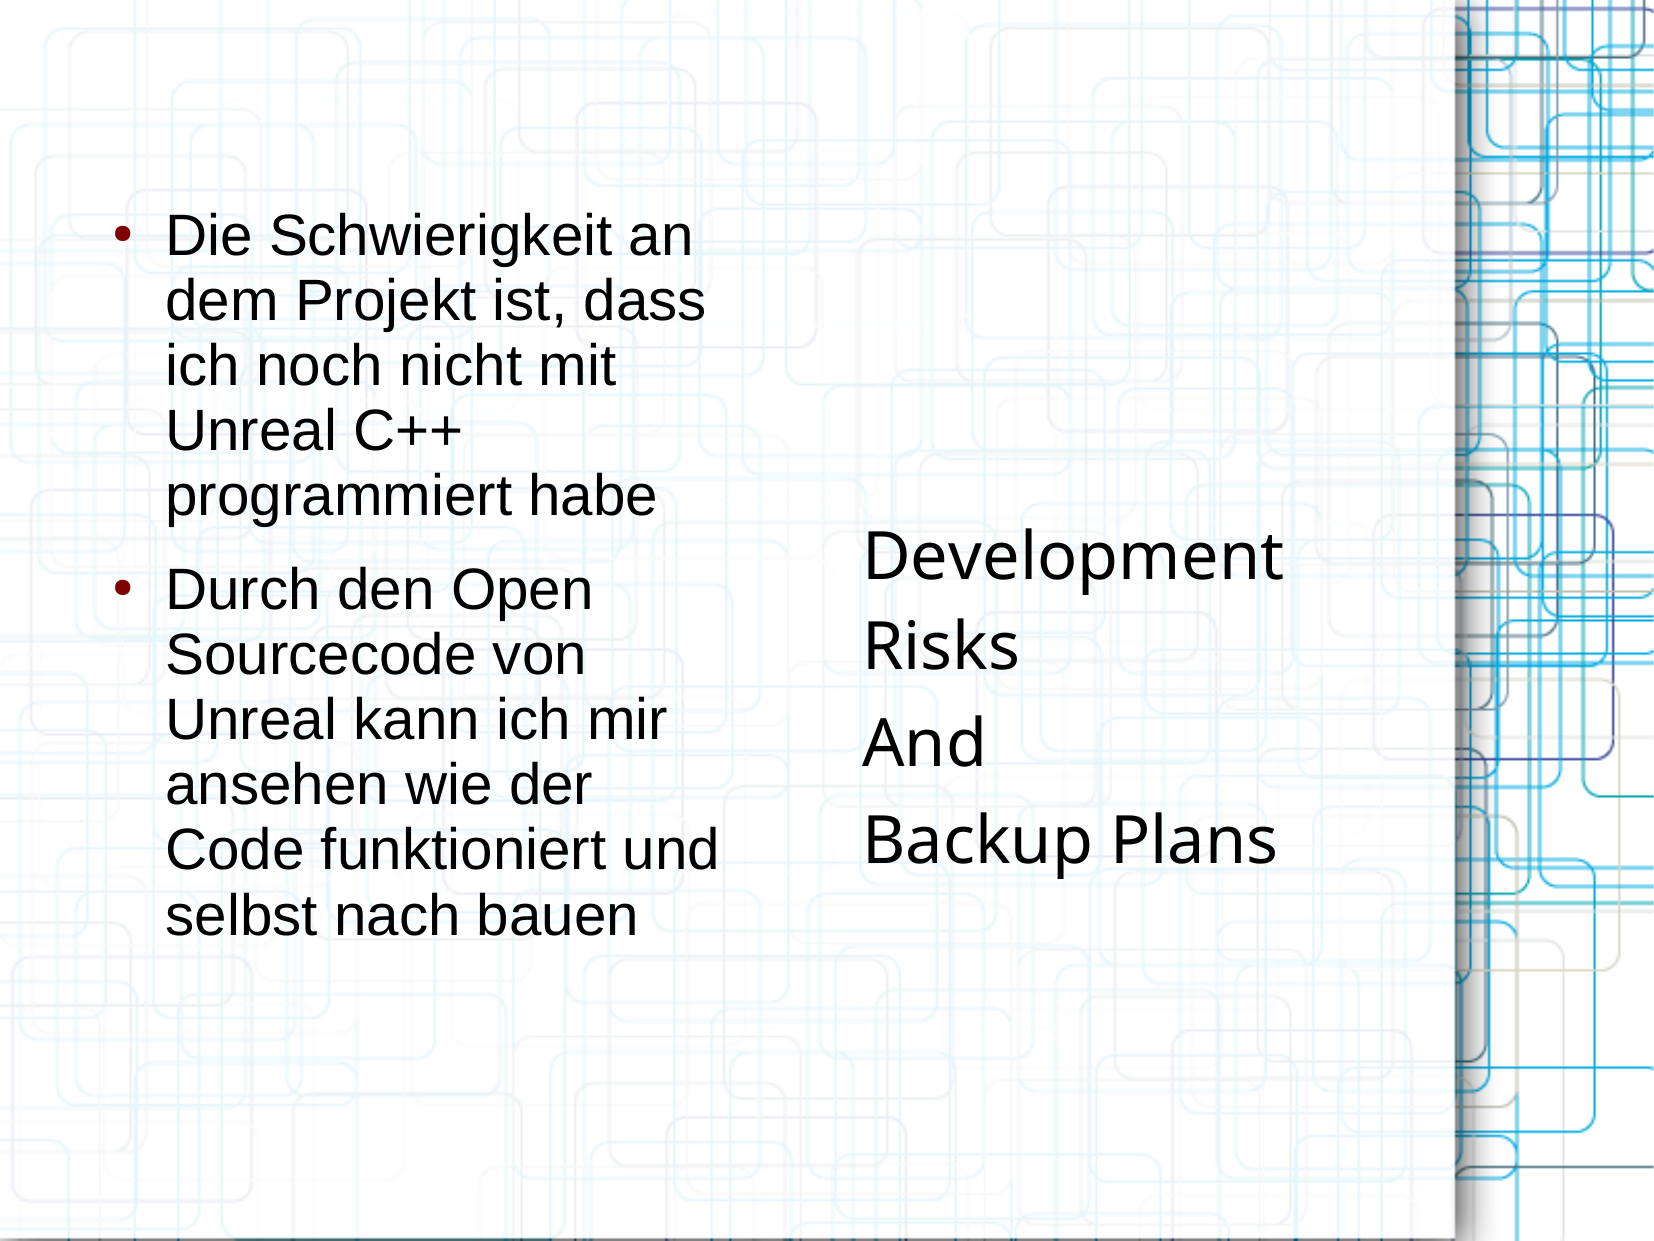

# Die Schwierigkeit an dem Projekt ist, dass ich noch nicht mit Unreal C++ programmiert habe
Durch den Open Sourcecode von Unreal kann ich mir ansehen wie der Code funktioniert und selbst nach bauen
Development Risks
And
Backup Plans